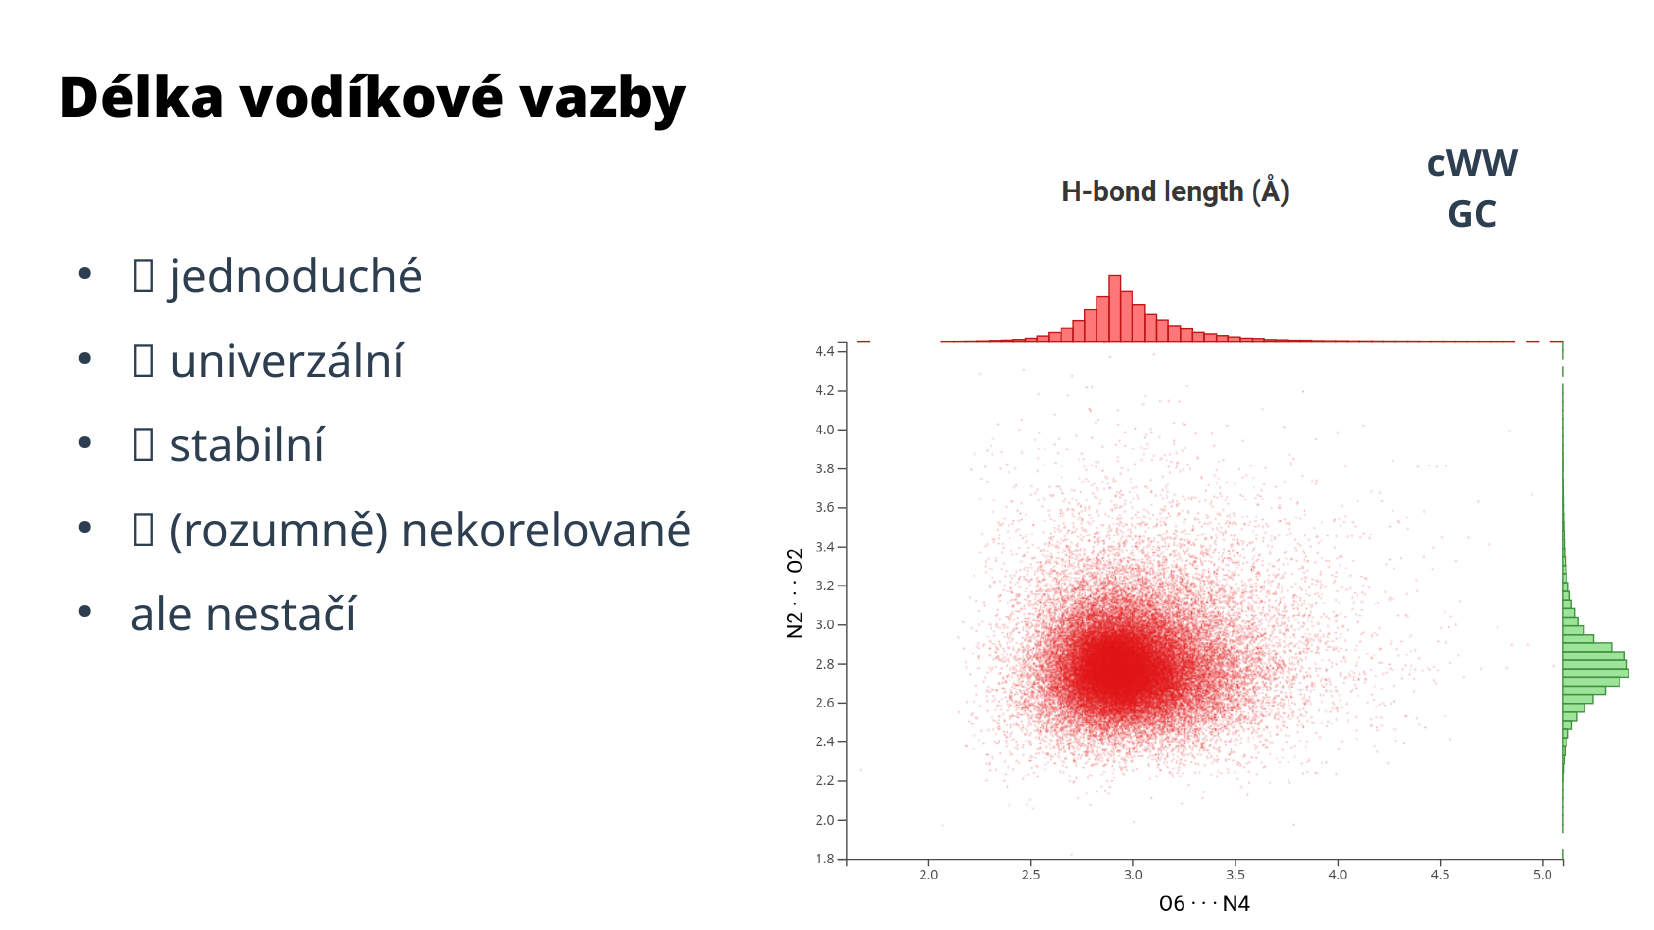

# Délka vodíkové vazby
cWW GC
✅ jednoduché
✅ univerzální
✅ stabilní
✅ (rozumně) nekorelované
ale nestačí